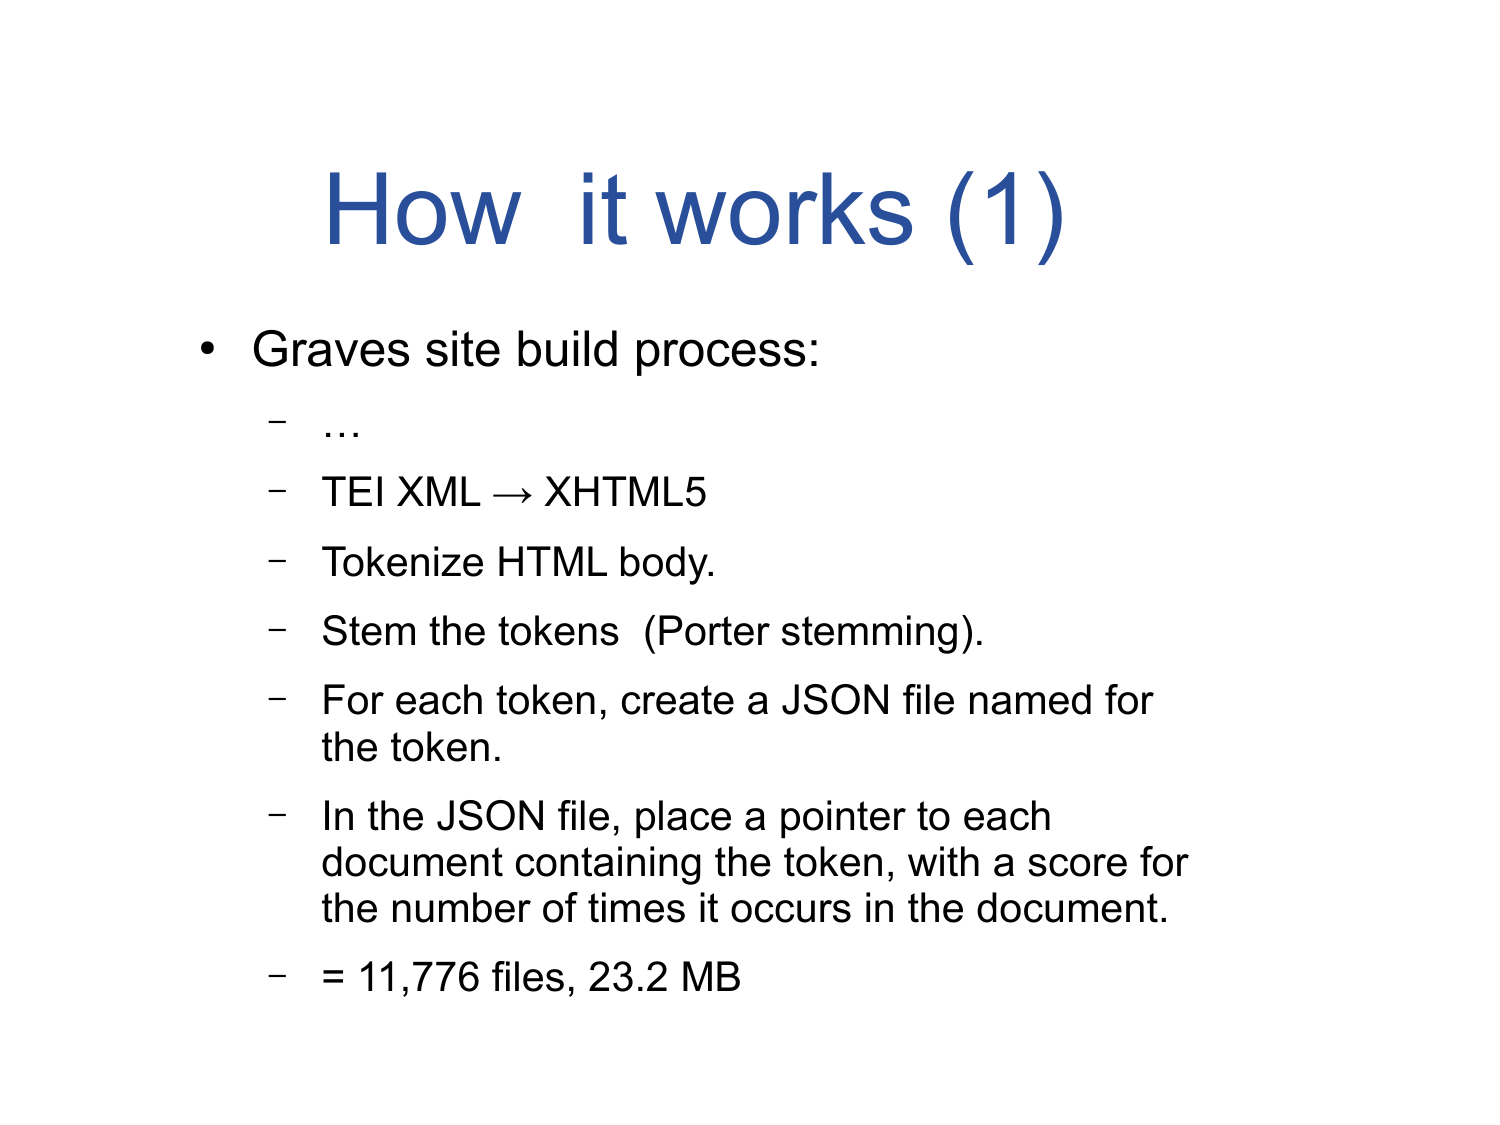

# How it works (1)
Graves site build process:
…
TEI XML → XHTML5
Tokenize HTML body.
Stem the tokens (Porter stemming).
For each token, create a JSON file named for the token.
In the JSON file, place a pointer to each document containing the token, with a score for the number of times it occurs in the document.
= 11,776 files, 23.2 MB